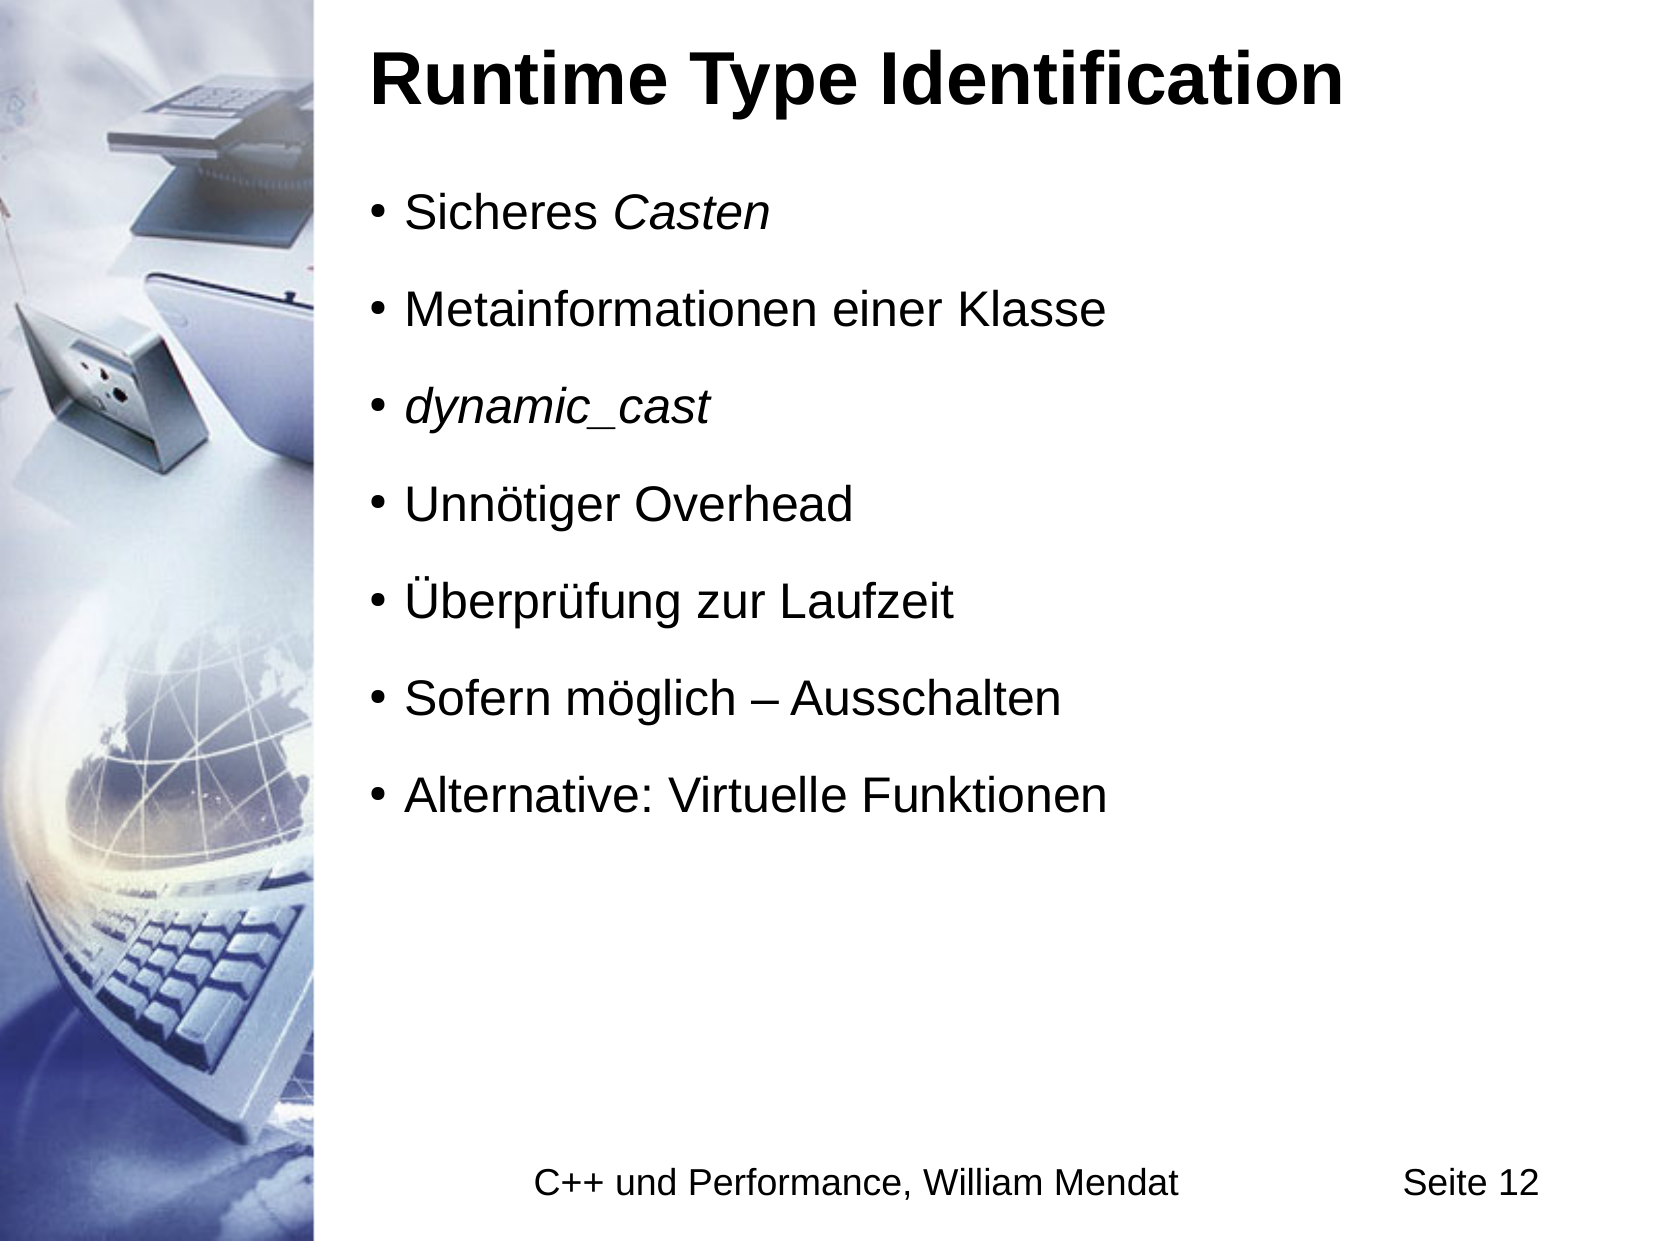

Runtime Type Identification
Sicheres Casten
Metainformationen einer Klasse
dynamic_cast
Unnötiger Overhead
Überprüfung zur Laufzeit
Sofern möglich – Ausschalten
Alternative: Virtuelle Funktionen
C++ und Performance, William Mendat
Seite 12